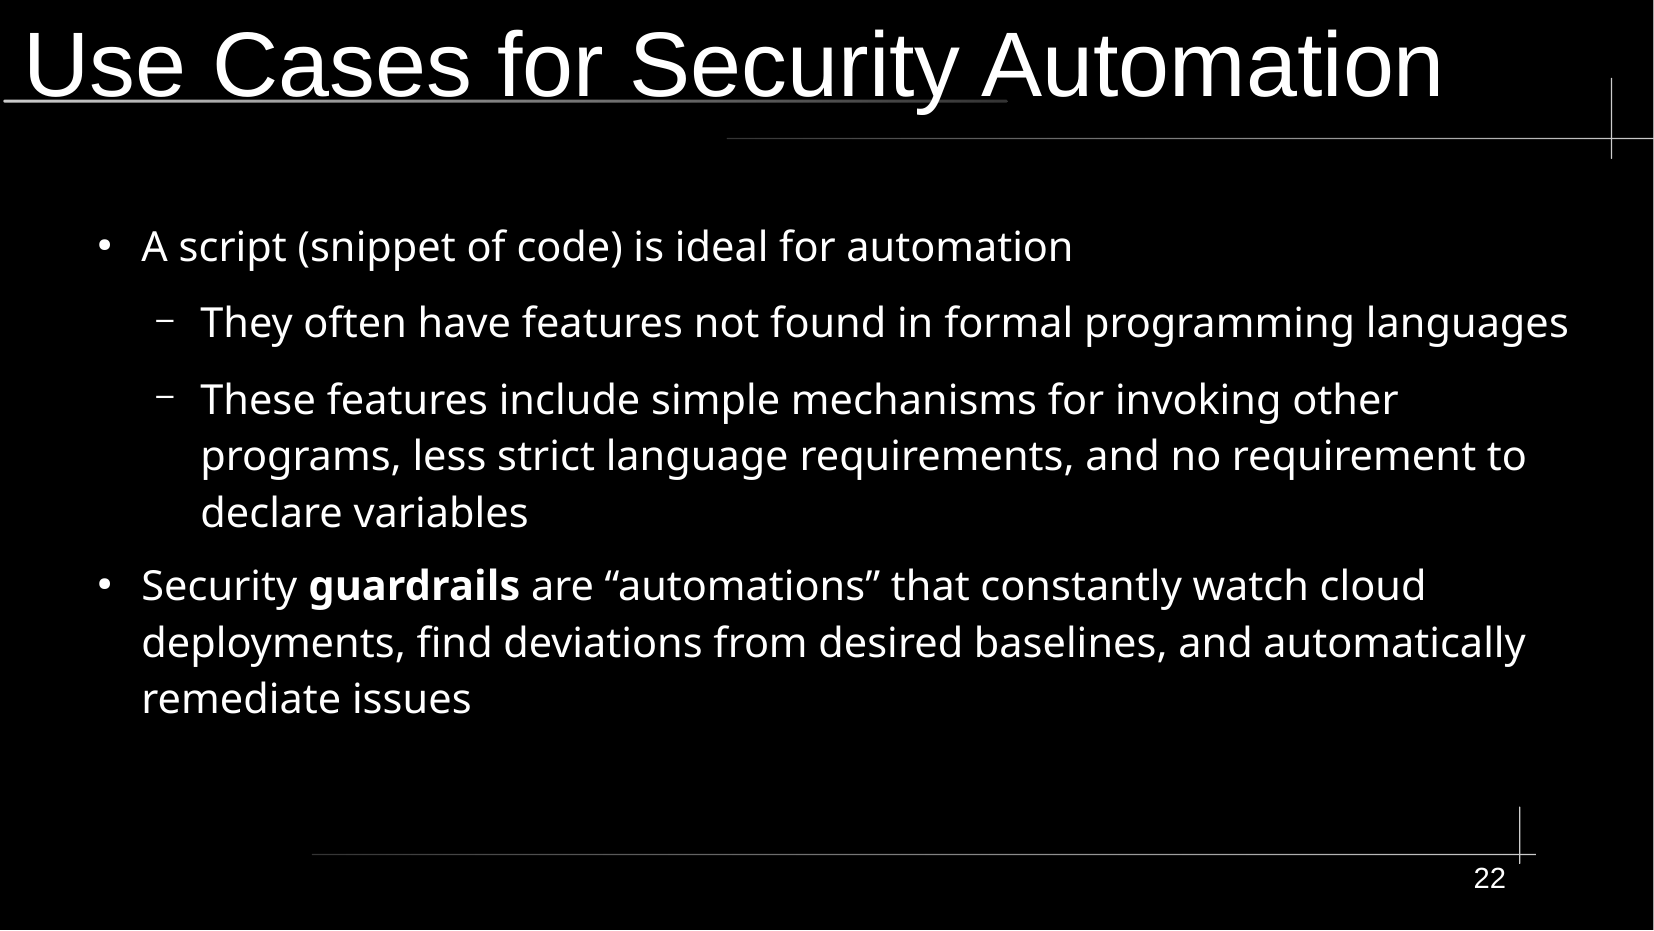

# Use Cases for Security Automation
A script (snippet of code) is ideal for automation
They often have features not found in formal programming languages
These features include simple mechanisms for invoking other programs, less strict language requirements, and no requirement to declare variables
Security guardrails are “automations” that constantly watch cloud deployments, find deviations from desired baselines, and automatically remediate issues
22